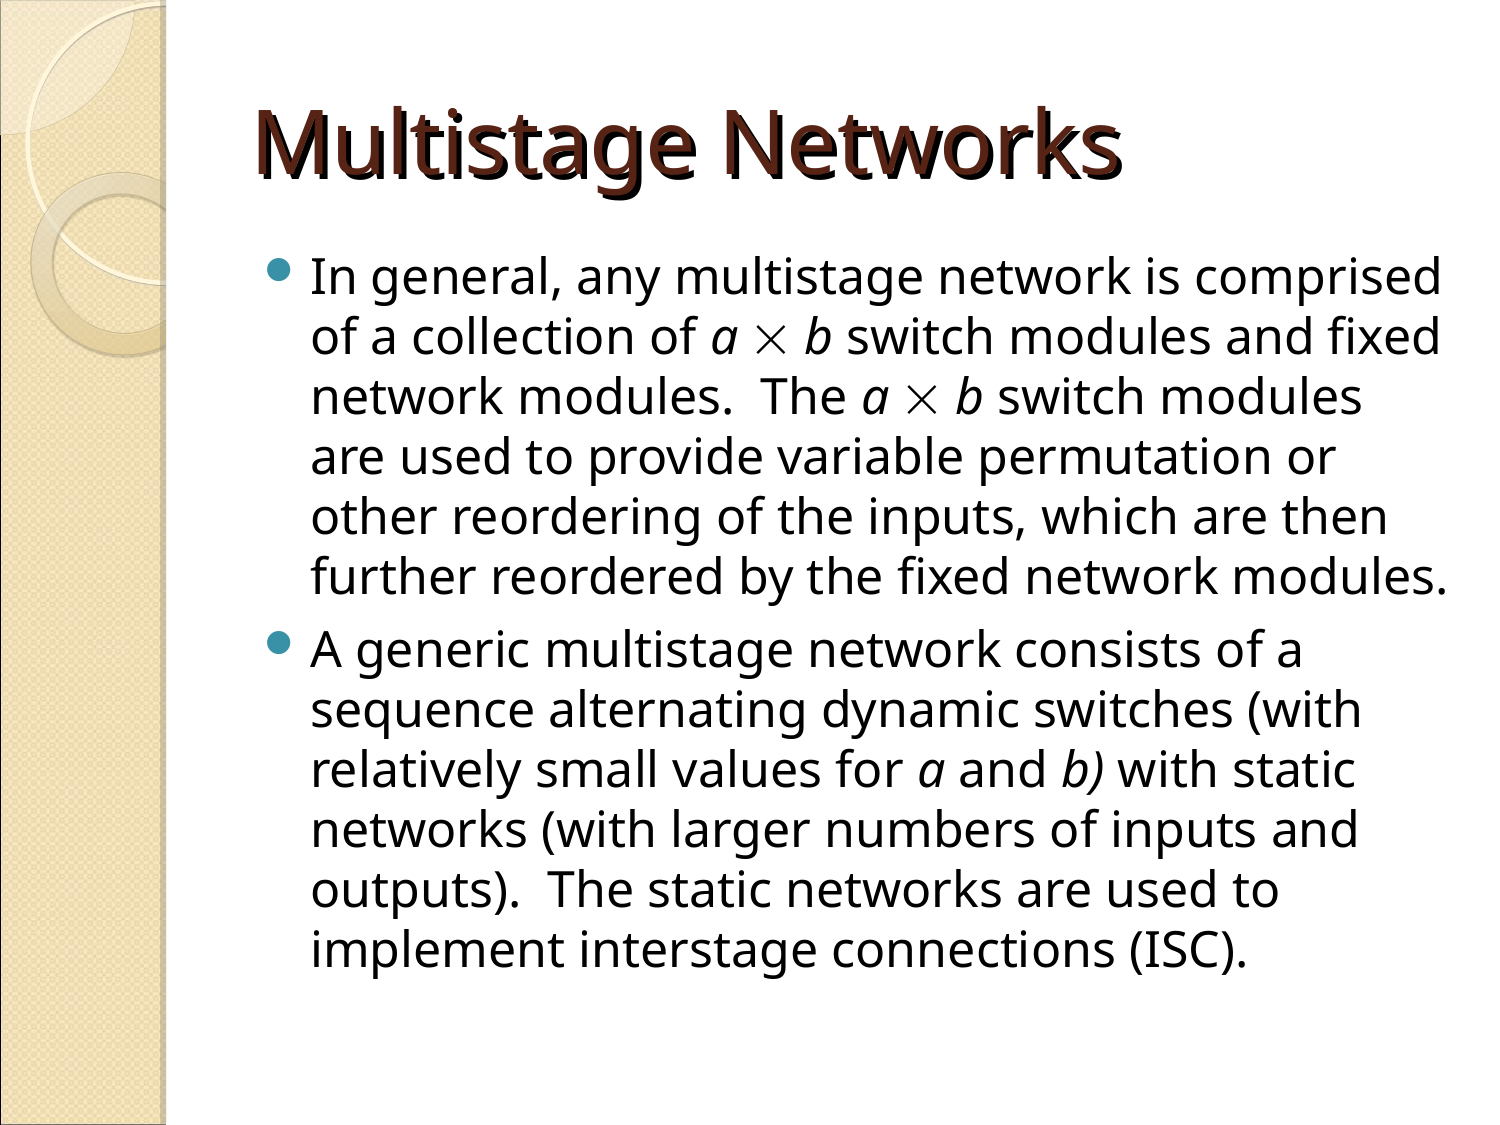

# Multistage Networks
In general, any multistage network is comprised of a collection of a  b switch modules and fixed network modules. The a  b switch modules are used to provide variable permutation or other reordering of the inputs, which are then further reordered by the fixed network modules.
A generic multistage network consists of a sequence alternating dynamic switches (with relatively small values for a and b) with static networks (with larger numbers of inputs and outputs). The static networks are used to implement interstage connections (ISC).